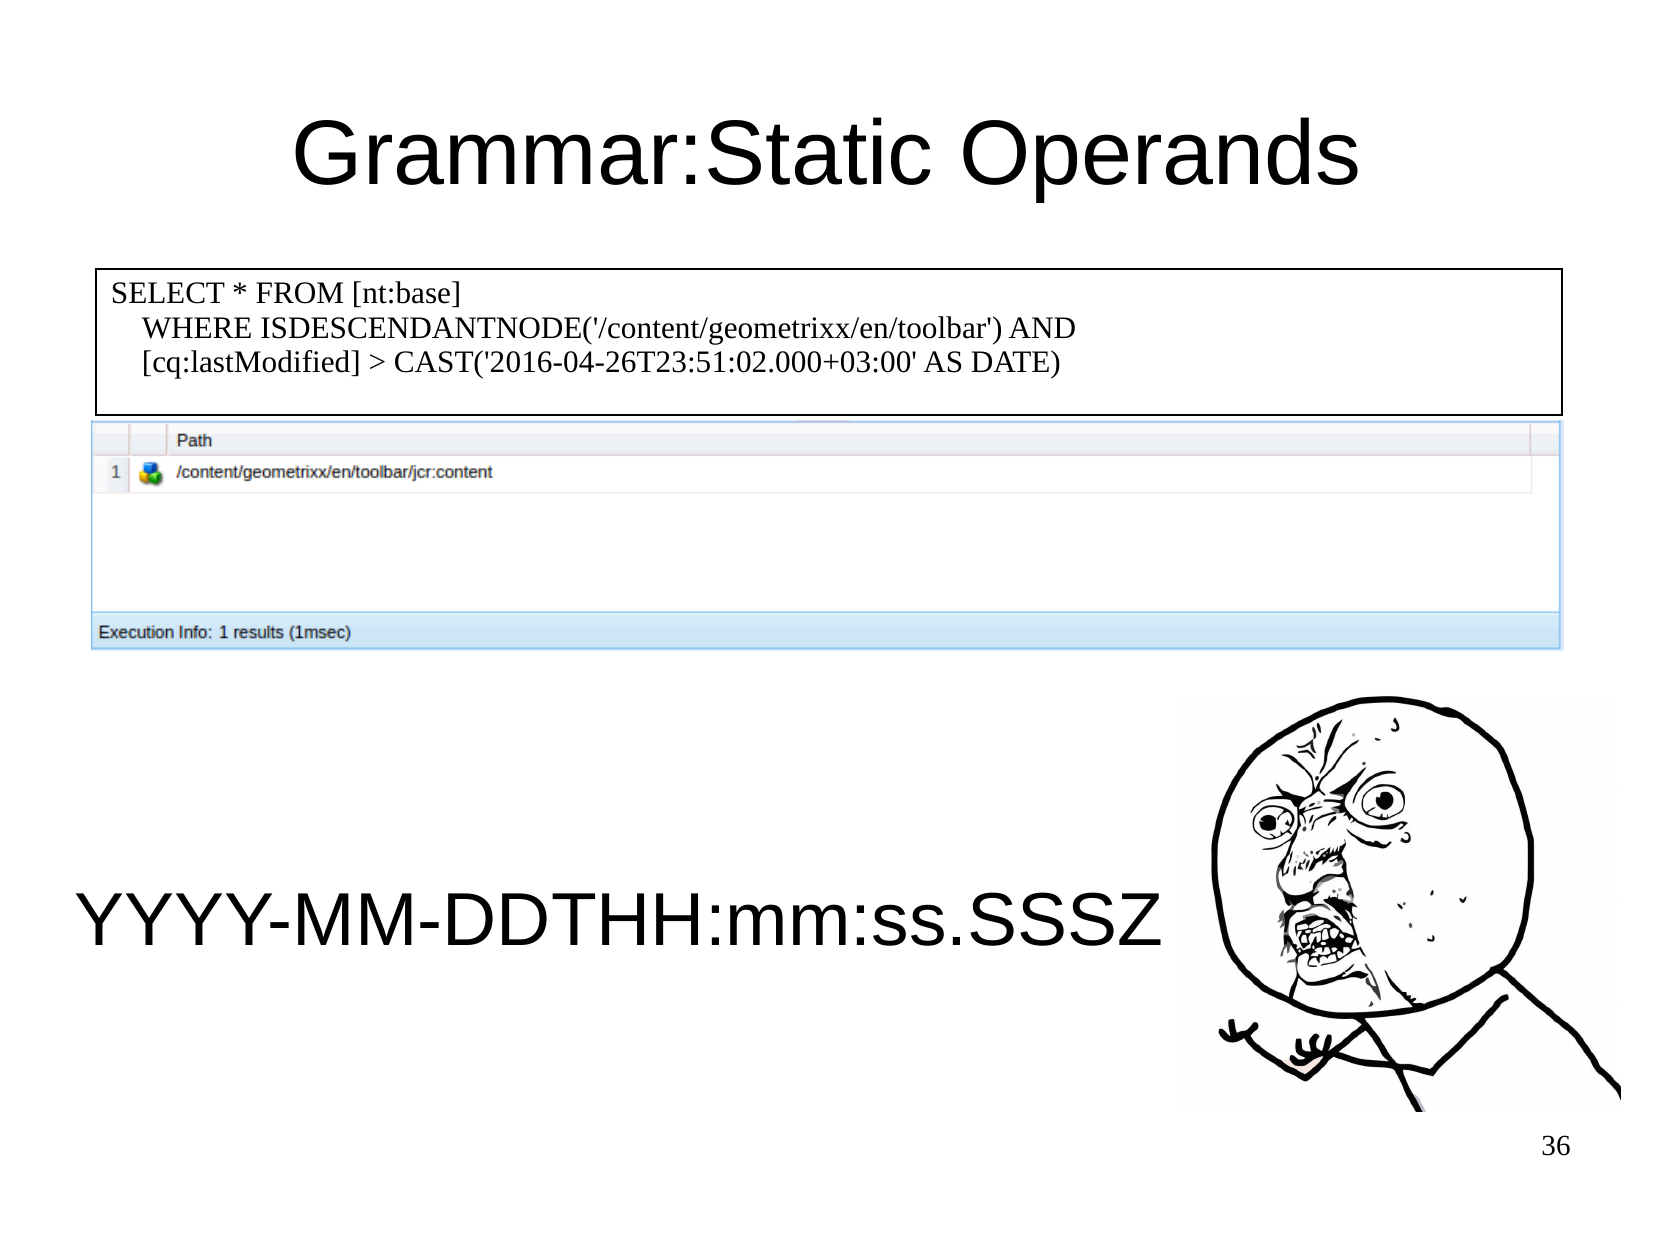

# Grammar:Static Operands
| SELECT \* FROM [nt:base] WHERE ISDESCENDANTNODE('/content/geometrixx/en/toolbar') AND [cq:lastModified] > CAST('2016-04-26T23:51:02.000+03:00' AS DATE) |
| --- |
YYYY-MM-DDTHH:mm:ss.SSSZ
36